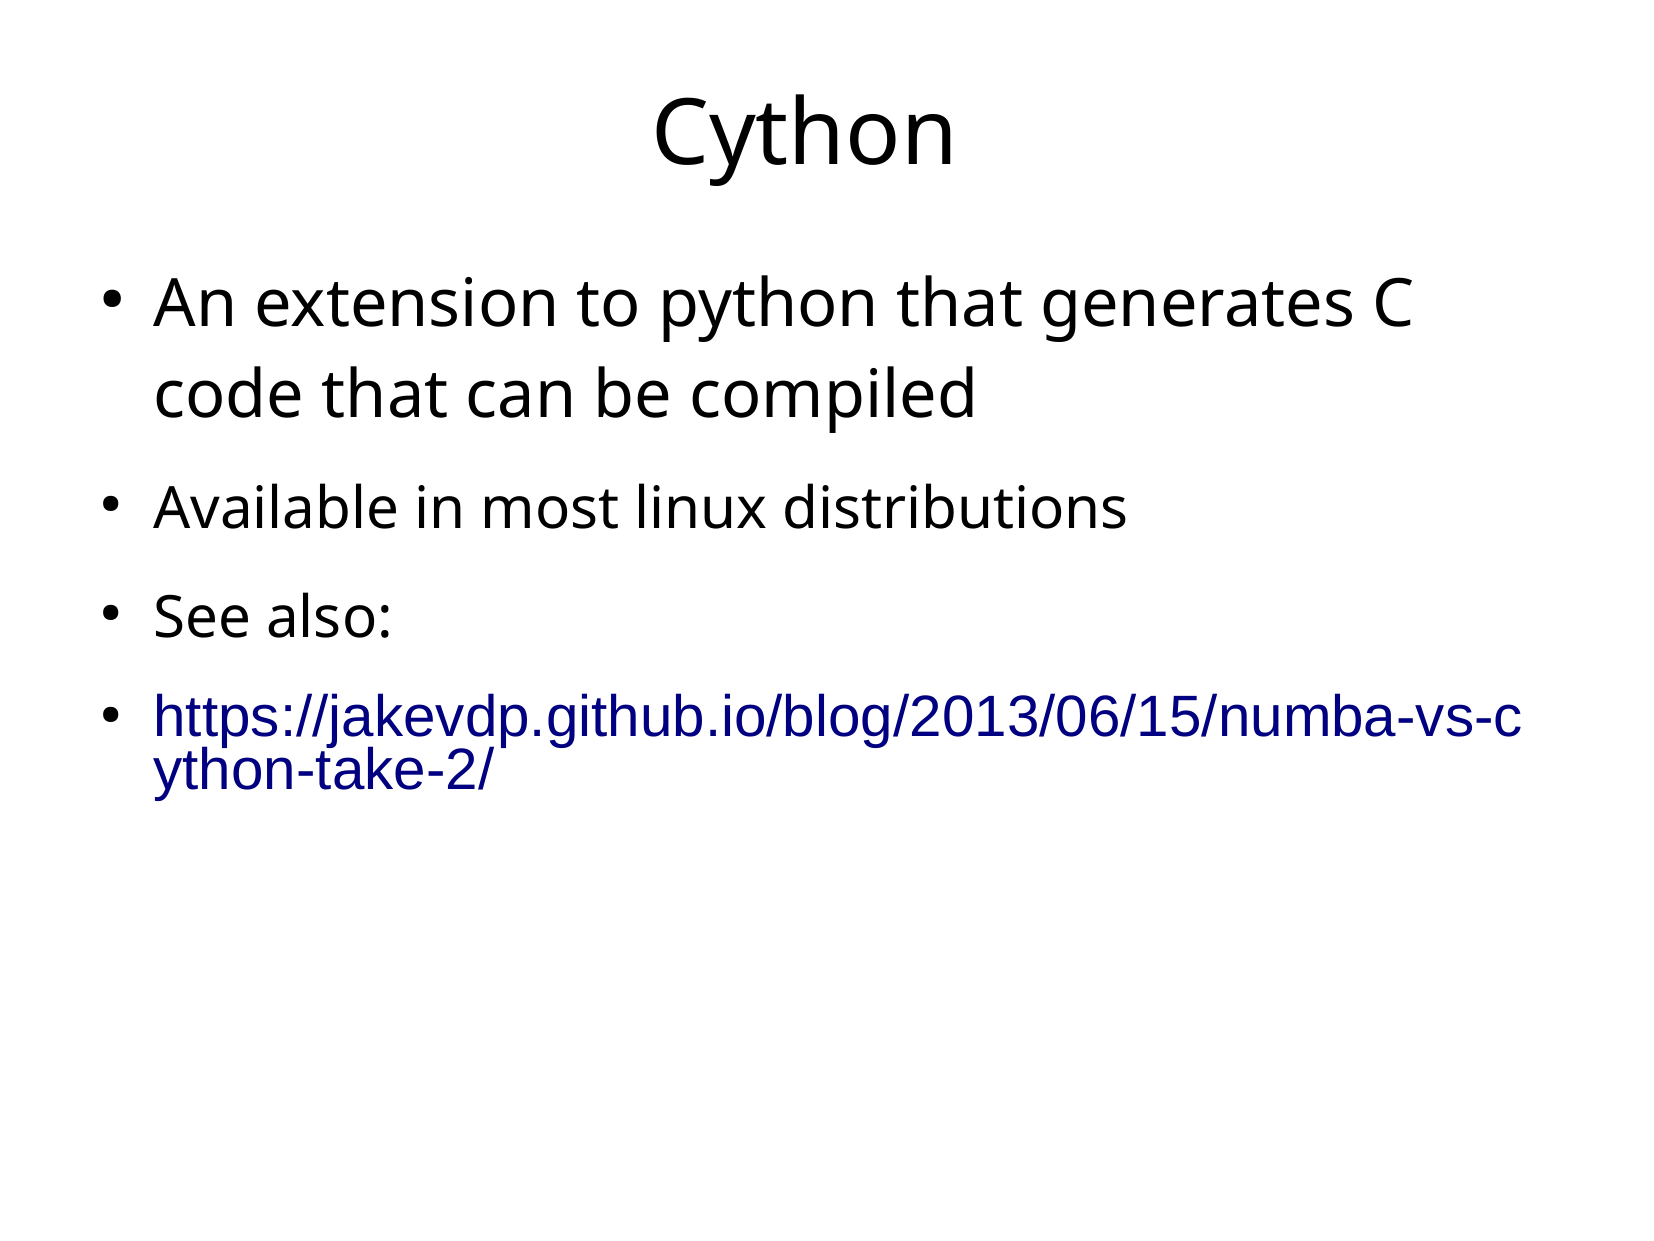

# Cython
An extension to python that generates C code that can be compiled
Available in most linux distributions
See also:
https://jakevdp.github.io/blog/2013/06/15/numba-vs-cython-take-2/